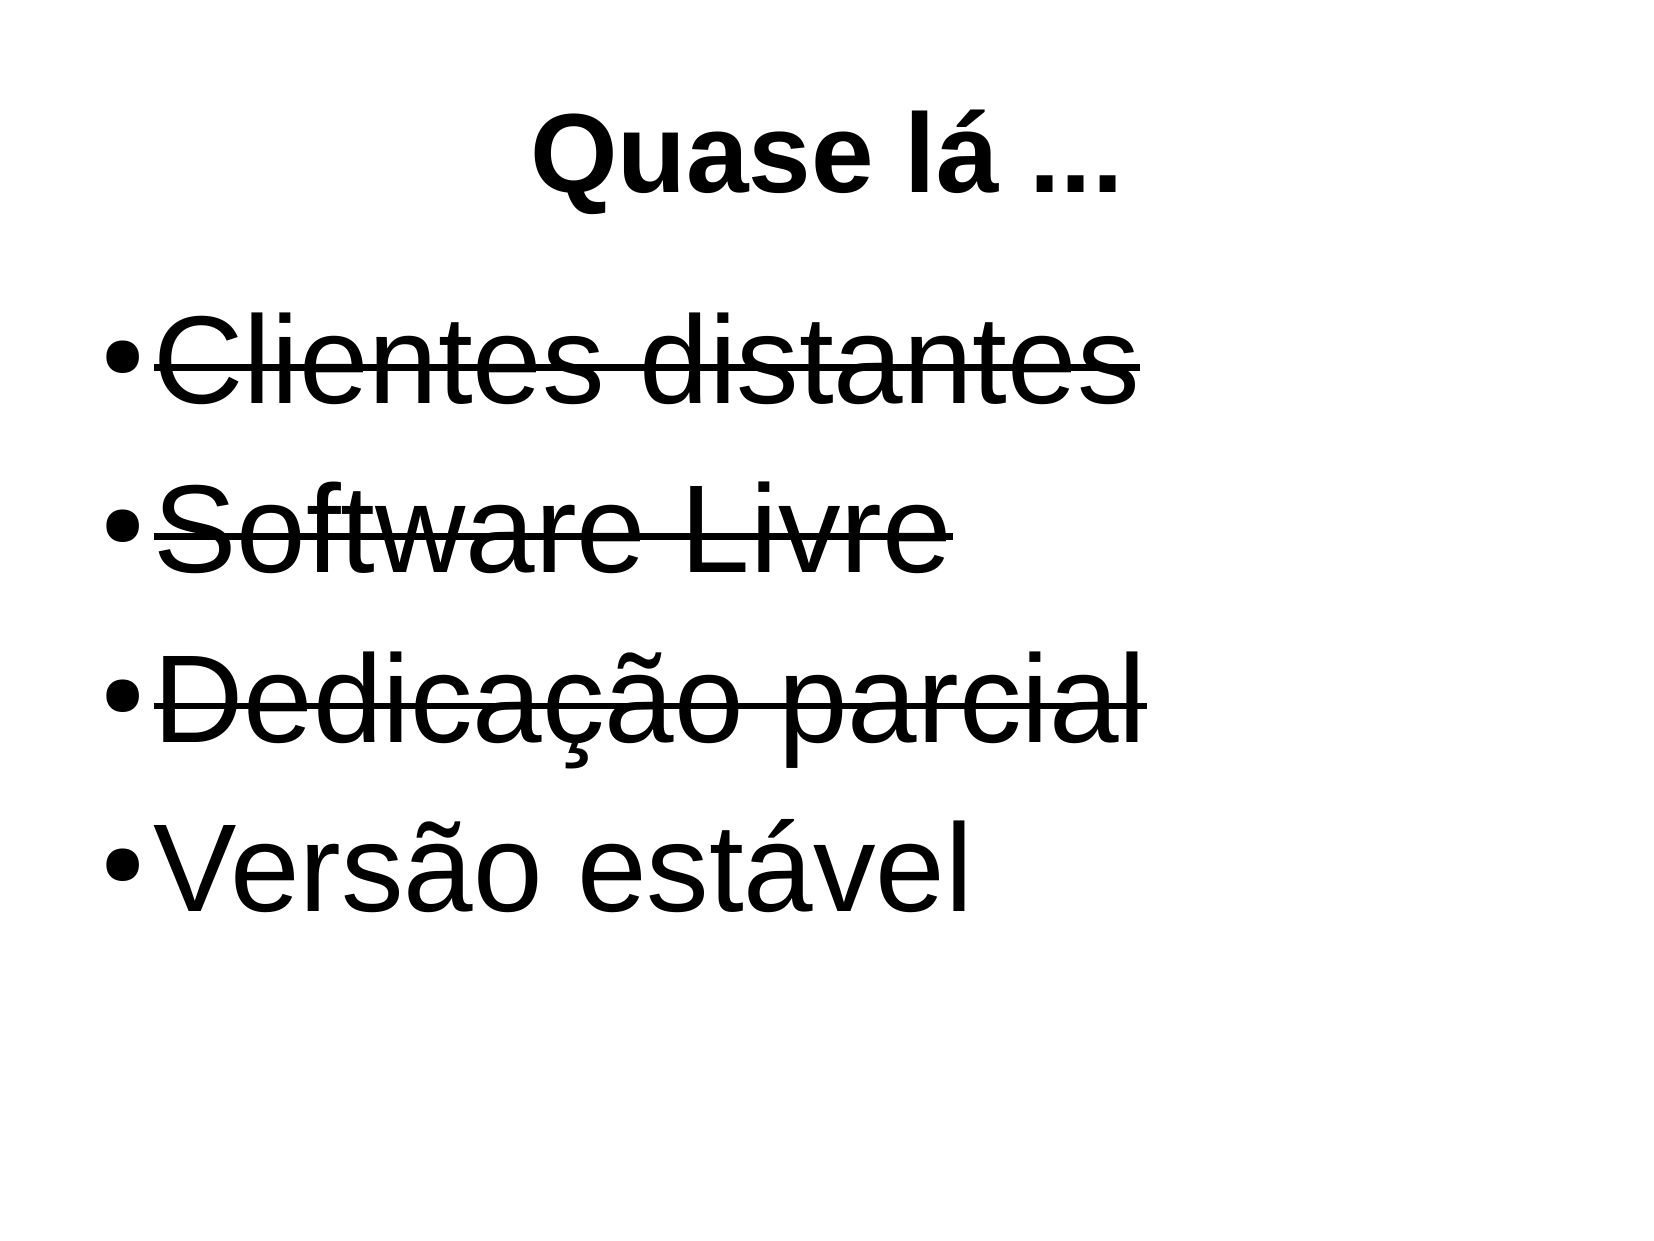

# Quase lá ...
Clientes distantes
Software Livre
Dedicação parcial
Versão estável